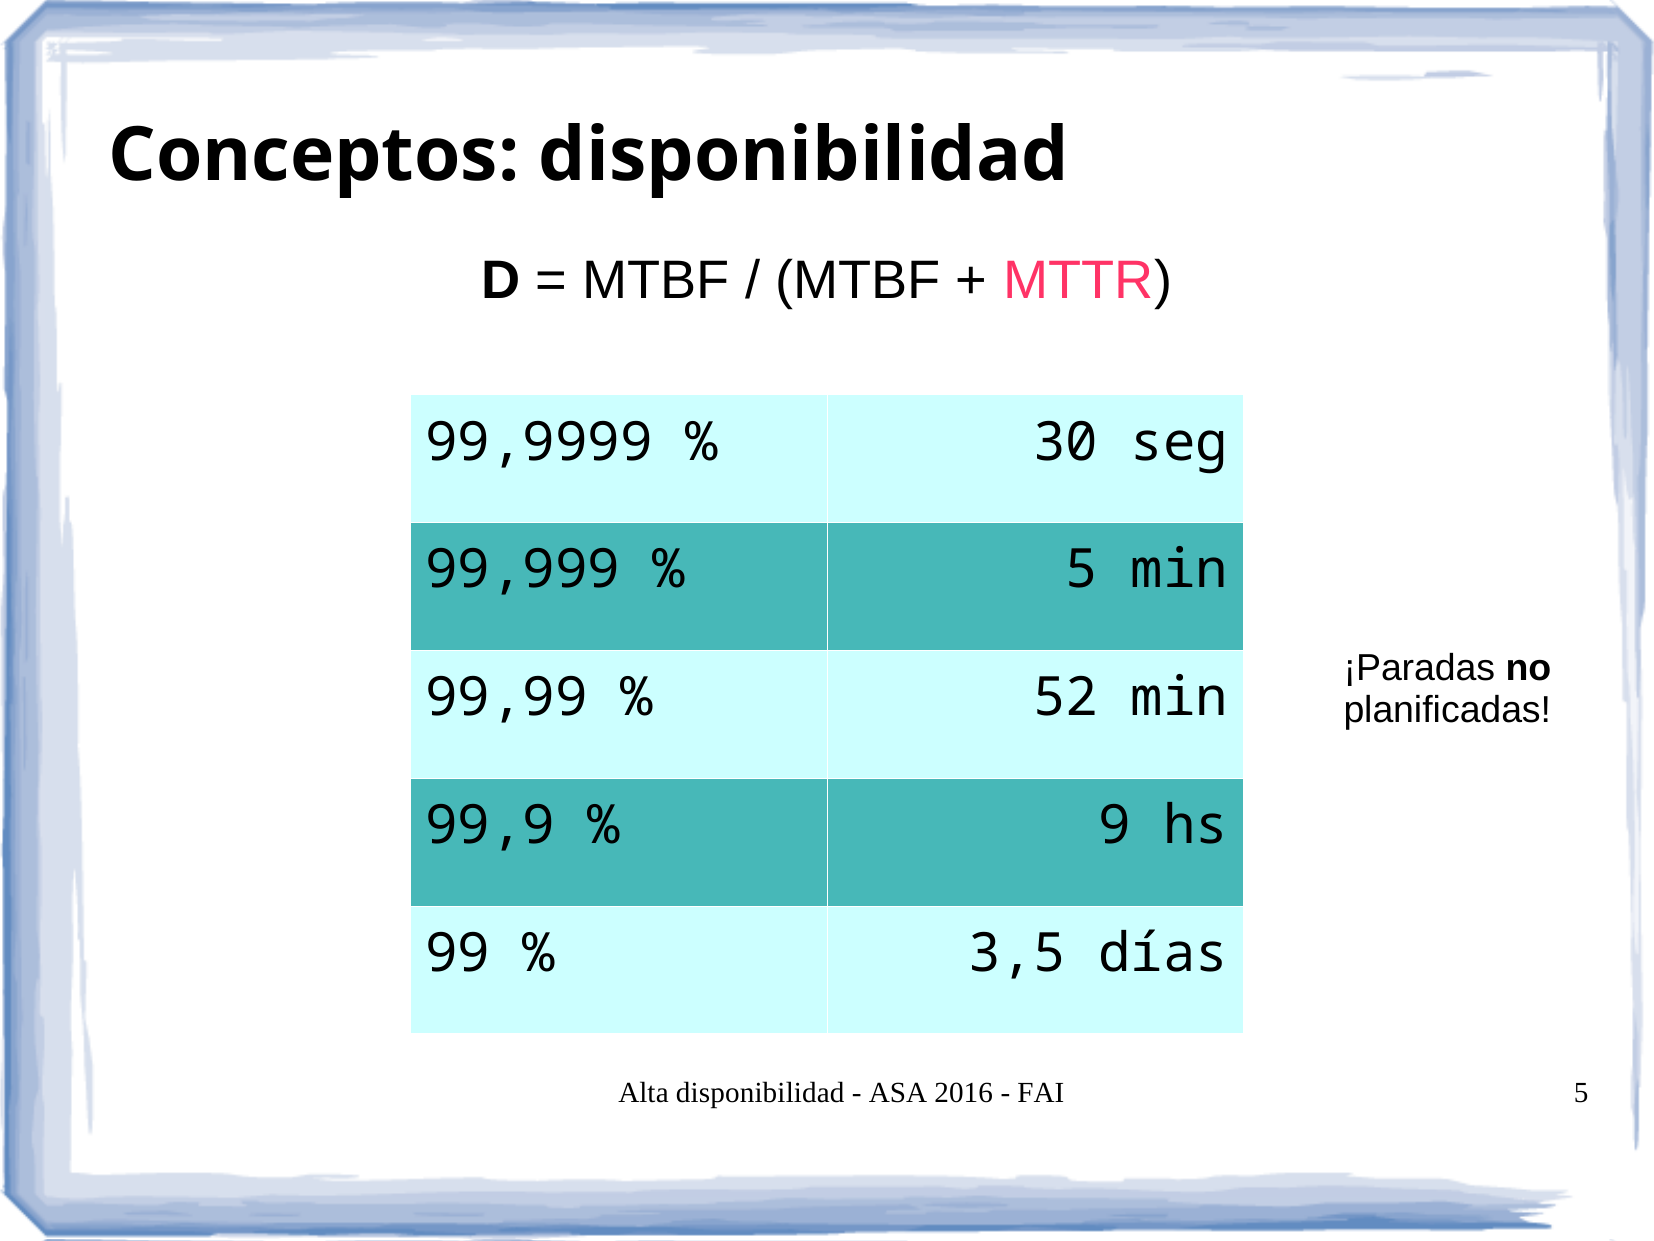

Conceptos: disponibilidad
D = MTBF / (MTBF + MTTR)
| 99,9999 % | 30 seg |
| --- | --- |
| 99,999 % | 5 min |
| 99,99 % | 52 min |
| 99,9 % | 9 hs |
| 99 % | 3,5 días |
¡Paradas no
planificadas!
Alta disponibilidad - ASA 2016 - FAI
5